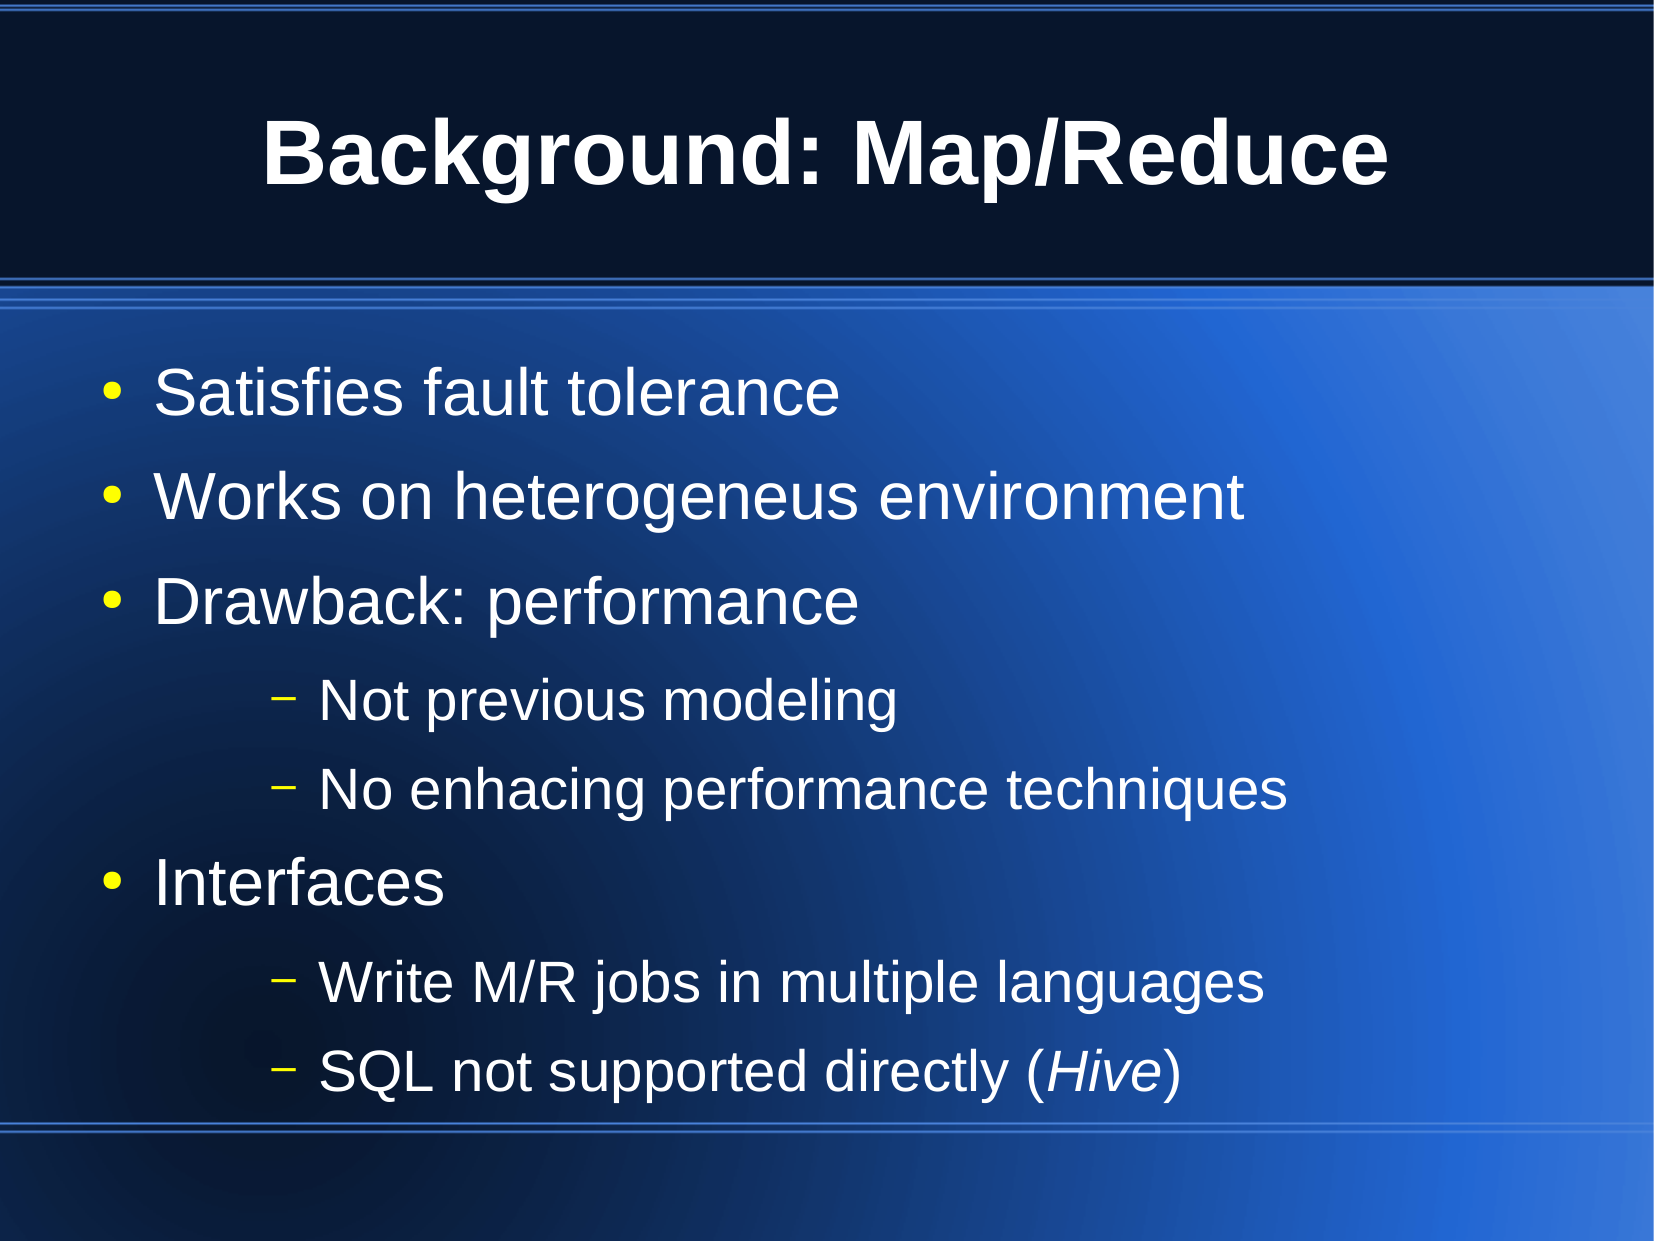

# Background: Map/Reduce
Satisfies fault tolerance
Works on heterogeneus environment
Drawback: performance
Not previous modeling
No enhacing performance techniques
Interfaces
Write M/R jobs in multiple languages
SQL not supported directly (Hive)